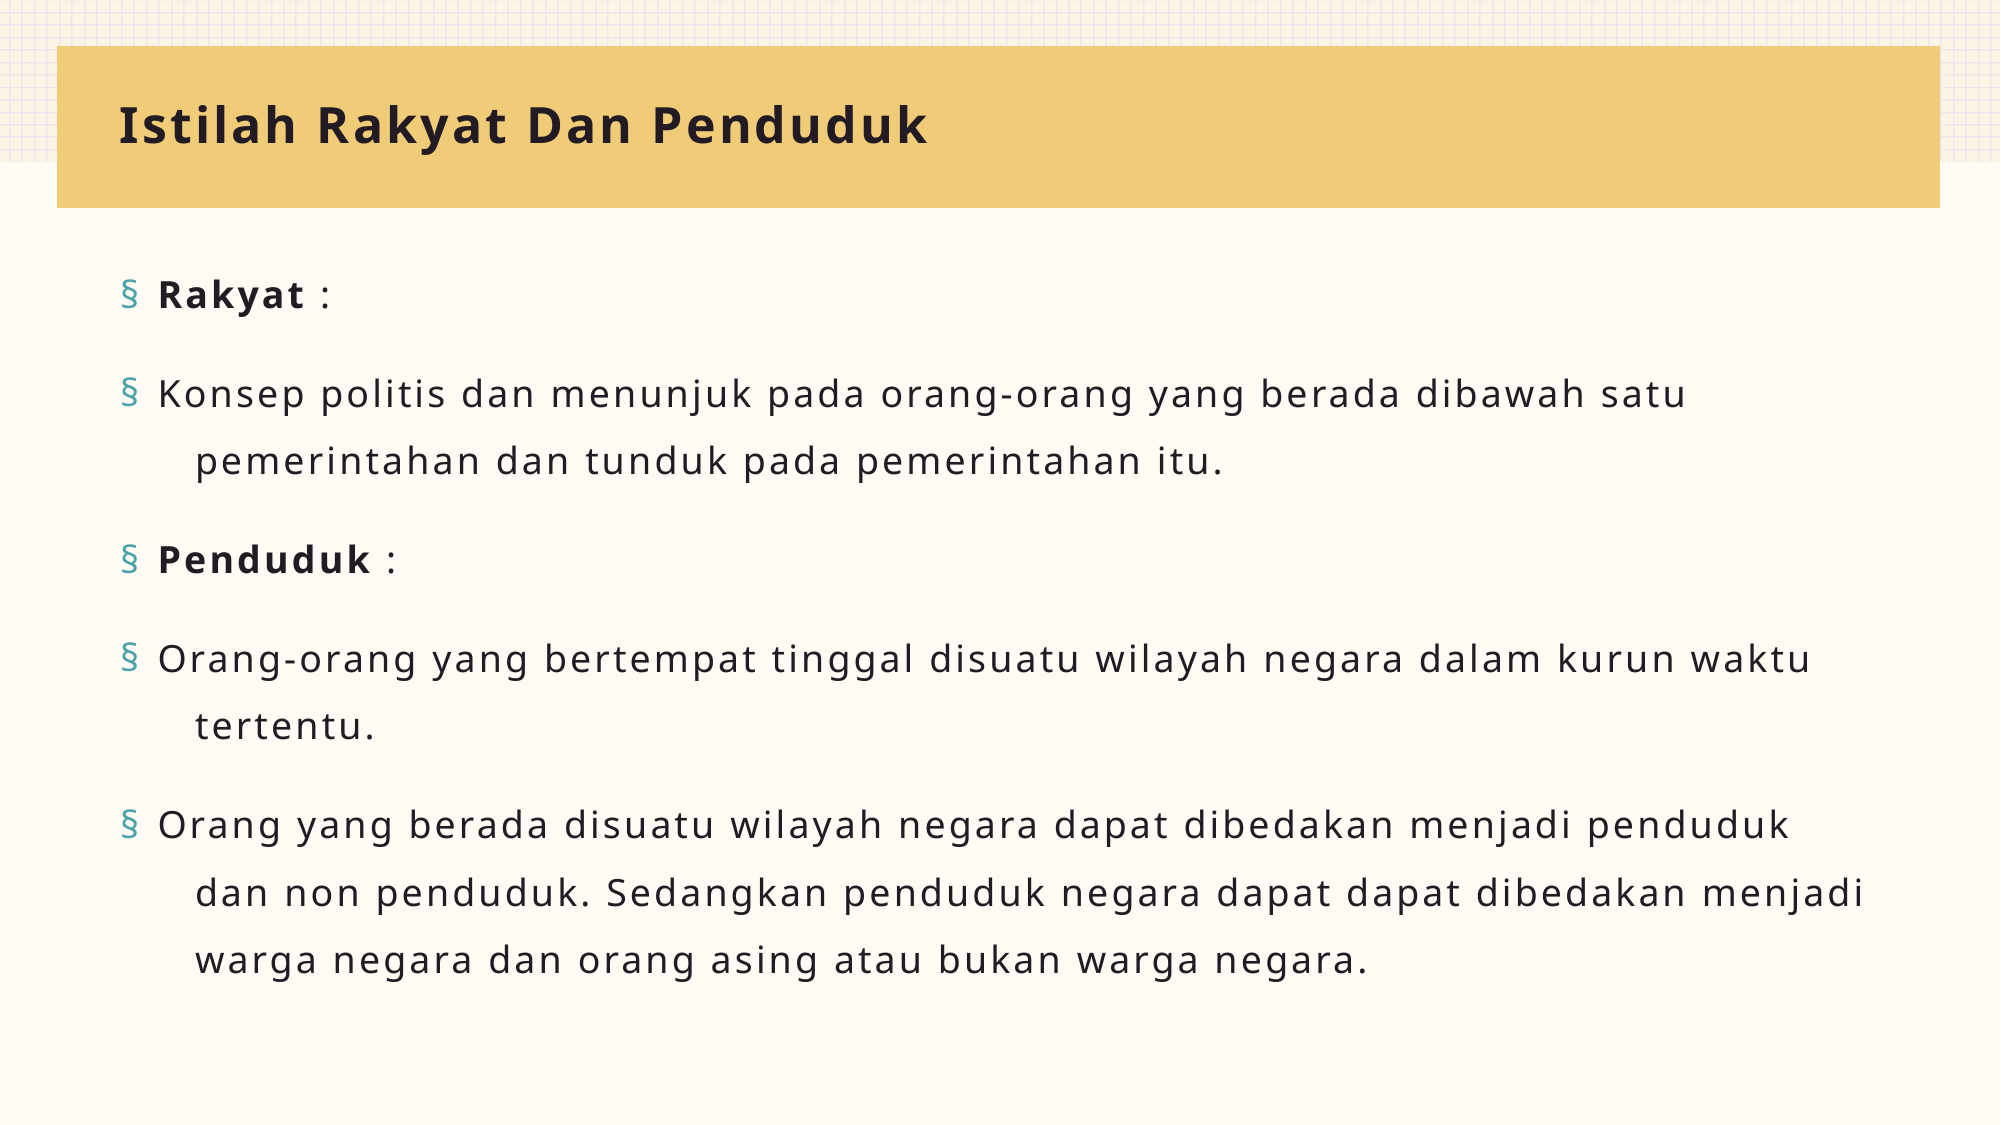

# Istilah Rakyat Dan Penduduk
Rakyat :
Konsep politis dan menunjuk pada orang-orang yang berada dibawah satu pemerintahan dan tunduk pada pemerintahan itu.
Penduduk :
Orang-orang yang bertempat tinggal disuatu wilayah negara dalam kurun waktu tertentu.
Orang yang berada disuatu wilayah negara dapat dibedakan menjadi penduduk dan non penduduk. Sedangkan penduduk negara dapat dapat dibedakan menjadi warga negara dan orang asing atau bukan warga negara.